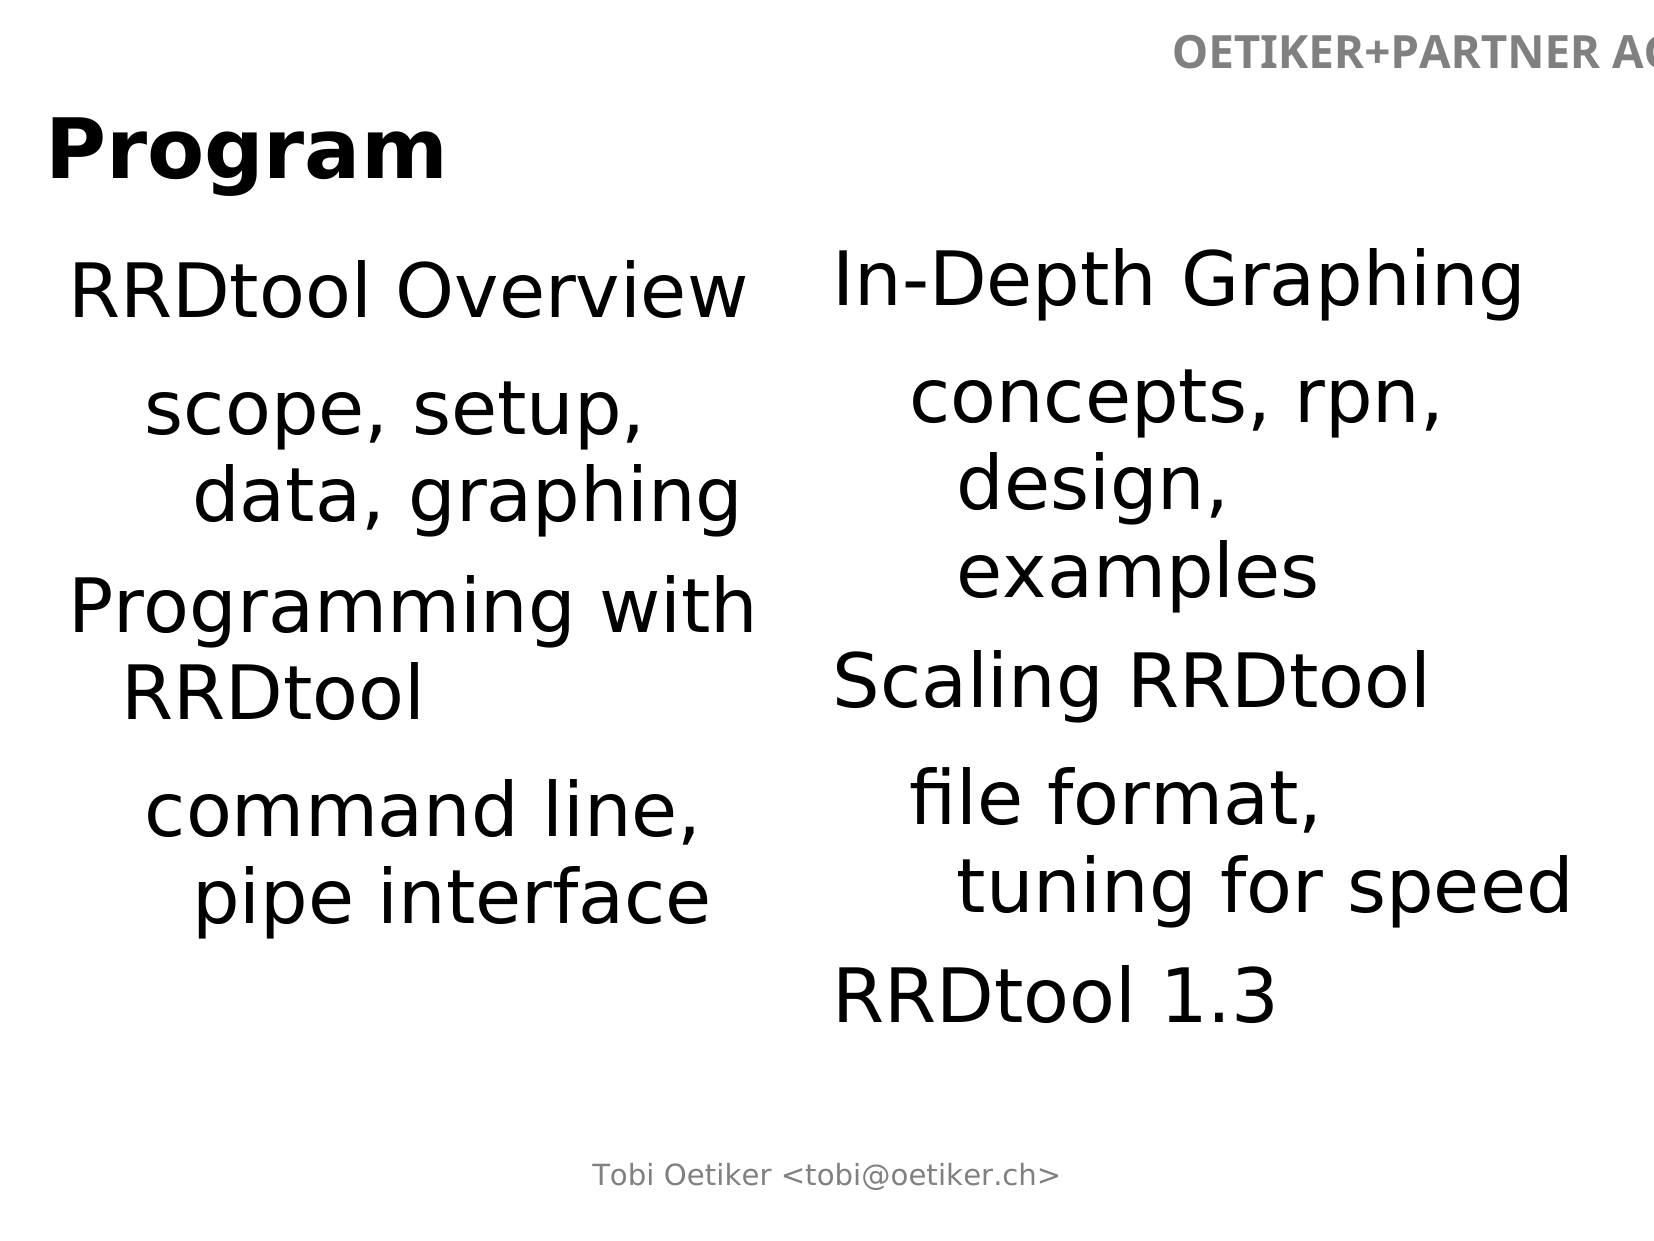

# Program
In-Depth Graphing
concepts, rpn, design, examples
Scaling RRDtool
file format, tuning for speed
RRDtool 1.3
RRDtool Overview
scope, setup, data, graphing
Programming with RRDtool
command line, pipe interface